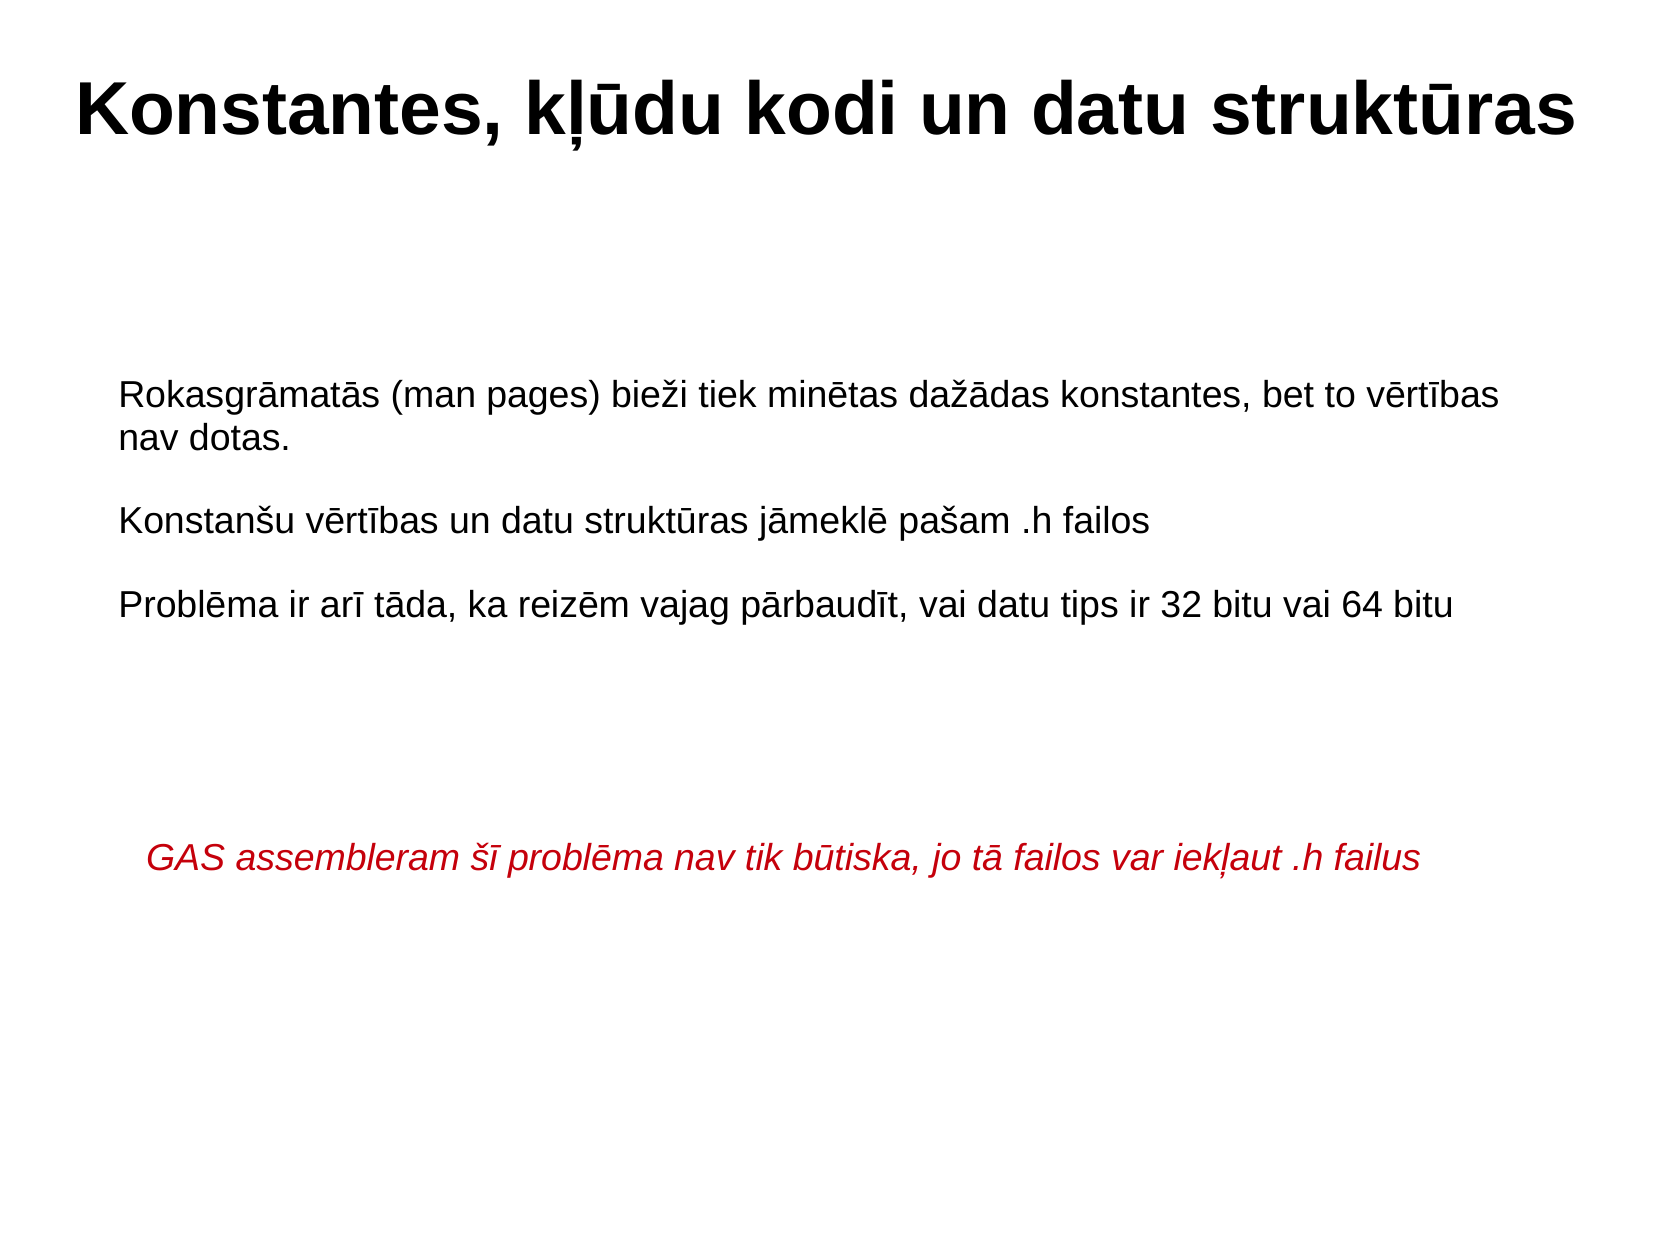

Konstantes, kļūdu kodi un datu struktūras
Rokasgrāmatās (man pages) bieži tiek minētas dažādas konstantes, bet to vērtības nav dotas.
Konstanšu vērtības un datu struktūras jāmeklē pašam .h failos
Problēma ir arī tāda, ka reizēm vajag pārbaudīt, vai datu tips ir 32 bitu vai 64 bitu
GAS assembleram šī problēma nav tik būtiska, jo tā failos var iekļaut .h failus